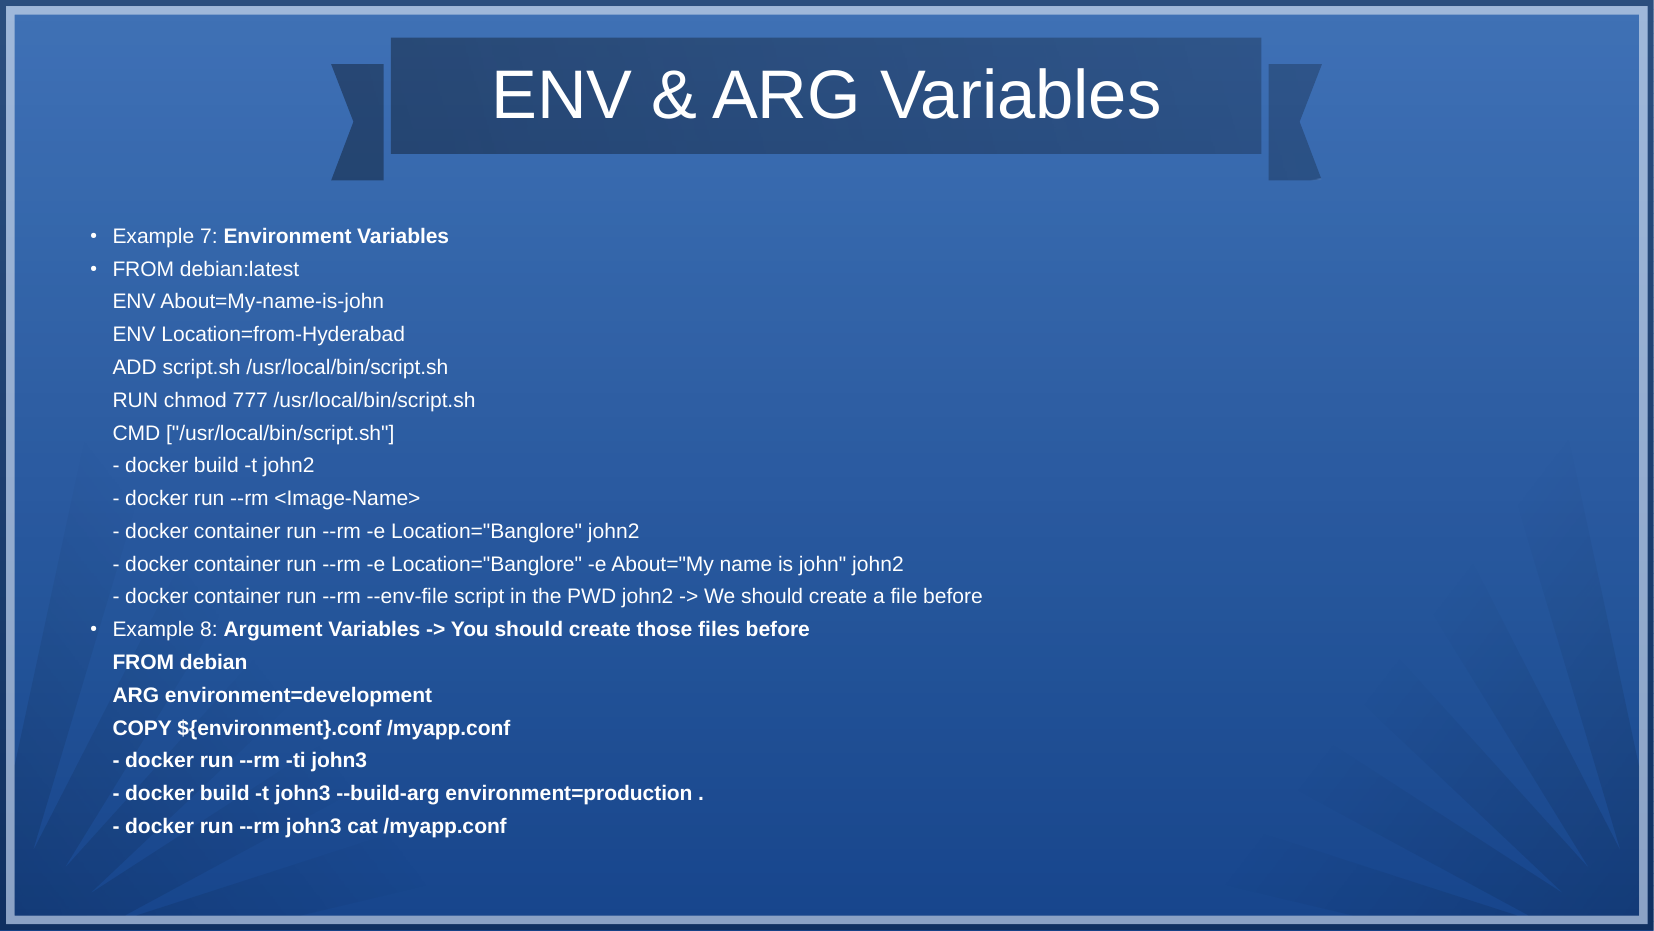

# ENV & ARG Variables
Example 7: Environment Variables
FROM debian:latest
ENV About=My-name-is-john
ENV Location=from-Hyderabad
ADD script.sh /usr/local/bin/script.sh
RUN chmod 777 /usr/local/bin/script.sh
CMD ["/usr/local/bin/script.sh"]
- docker build -t john2
- docker run --rm <Image-Name>
- docker container run --rm -e Location="Banglore" john2
- docker container run --rm -e Location="Banglore" -e About="My name is john" john2
- docker container run --rm --env-file script in the PWD john2 -> We should create a file before
Example 8: Argument Variables -> You should create those files before
FROM debian
ARG environment=development
COPY ${environment}.conf /myapp.conf
- docker run --rm -ti john3
- docker build -t john3 --build-arg environment=production .
- docker run --rm john3 cat /myapp.conf